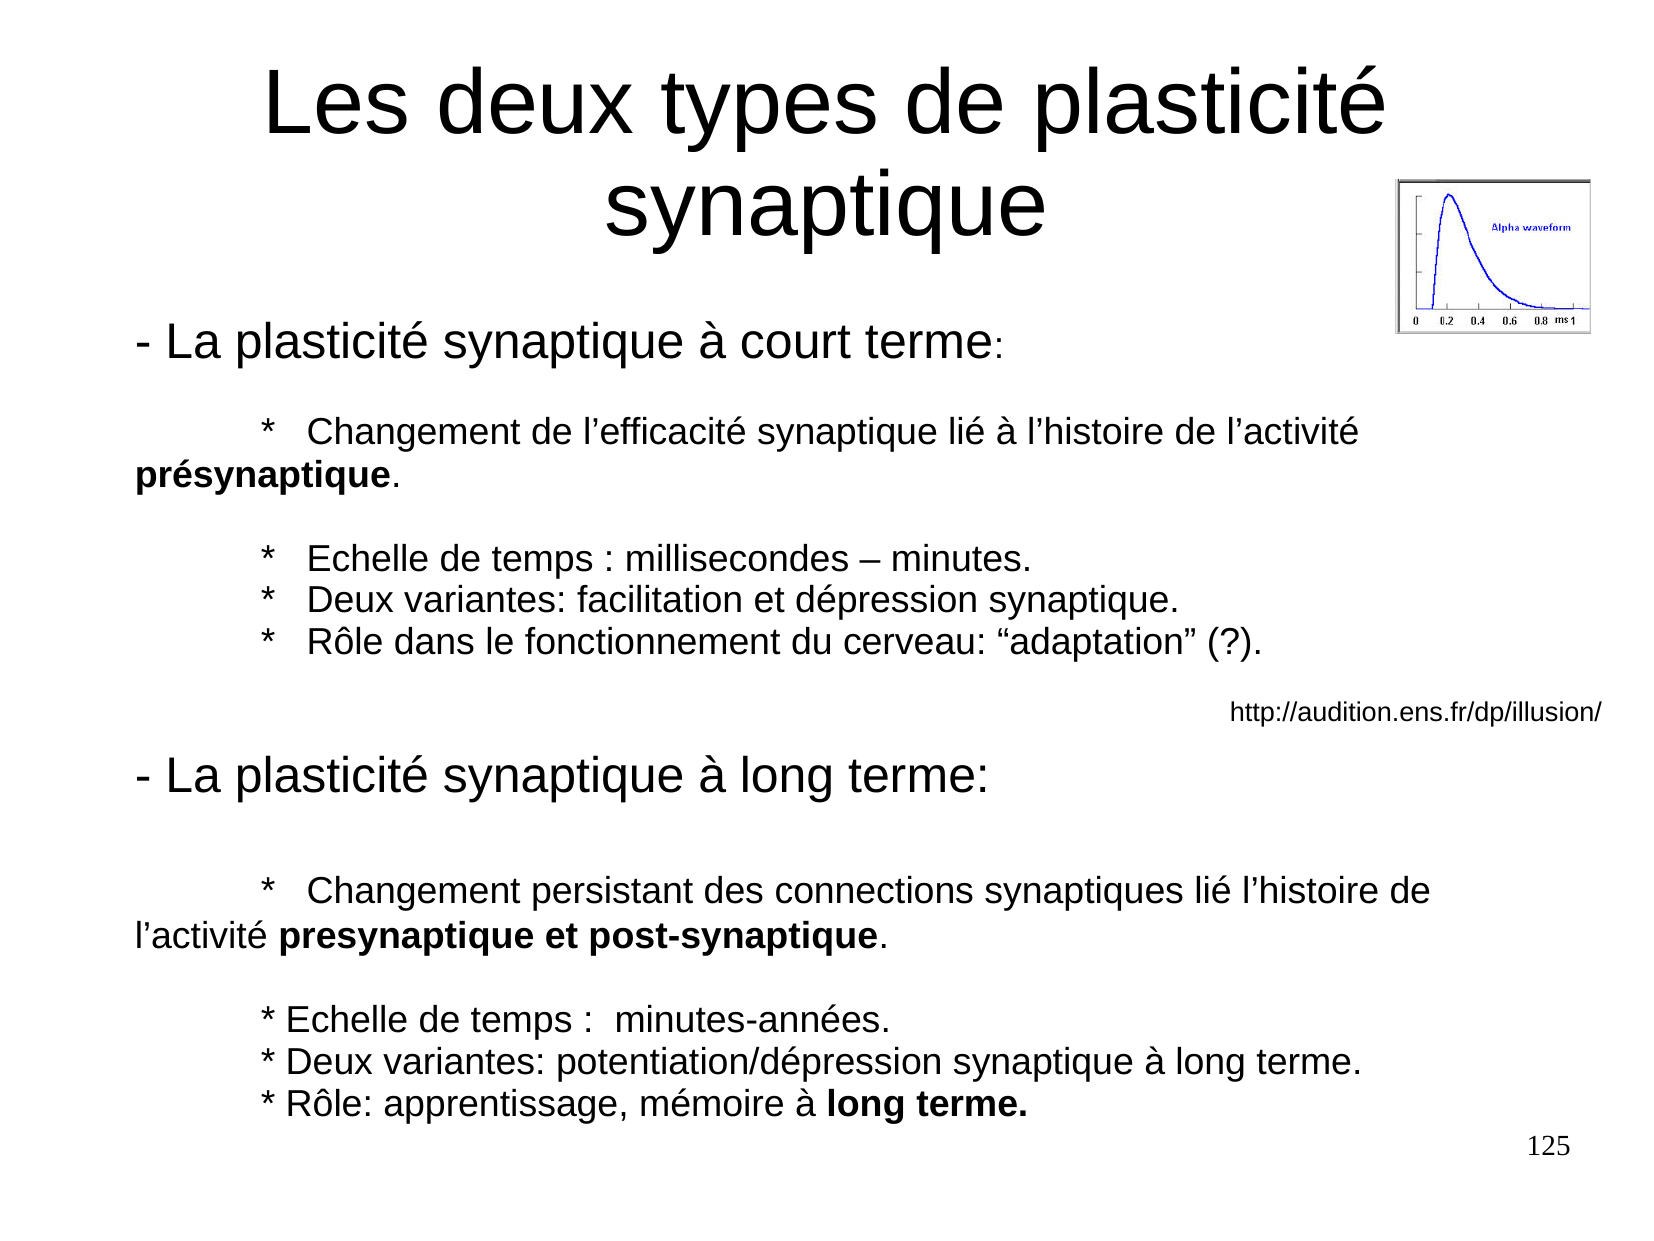

# Les deux types de plasticité synaptique
- La plasticité synaptique à court terme:
 * Changement de l’efficacité synaptique lié à l’histoire de l’activité présynaptique.
 * Echelle de temps : millisecondes – minutes.
 * Deux variantes: facilitation et dépression synaptique.
 * Rôle dans le fonctionnement du cerveau: “adaptation” (?).
- La plasticité synaptique à long terme:
 * Changement persistant des connections synaptiques lié l’histoire de l’activité presynaptique et post-synaptique.
 * Echelle de temps : minutes-années.
 * Deux variantes: potentiation/dépression synaptique à long terme.
 * Rôle: apprentissage, mémoire à long terme.
http://audition.ens.fr/dp/illusion/
125